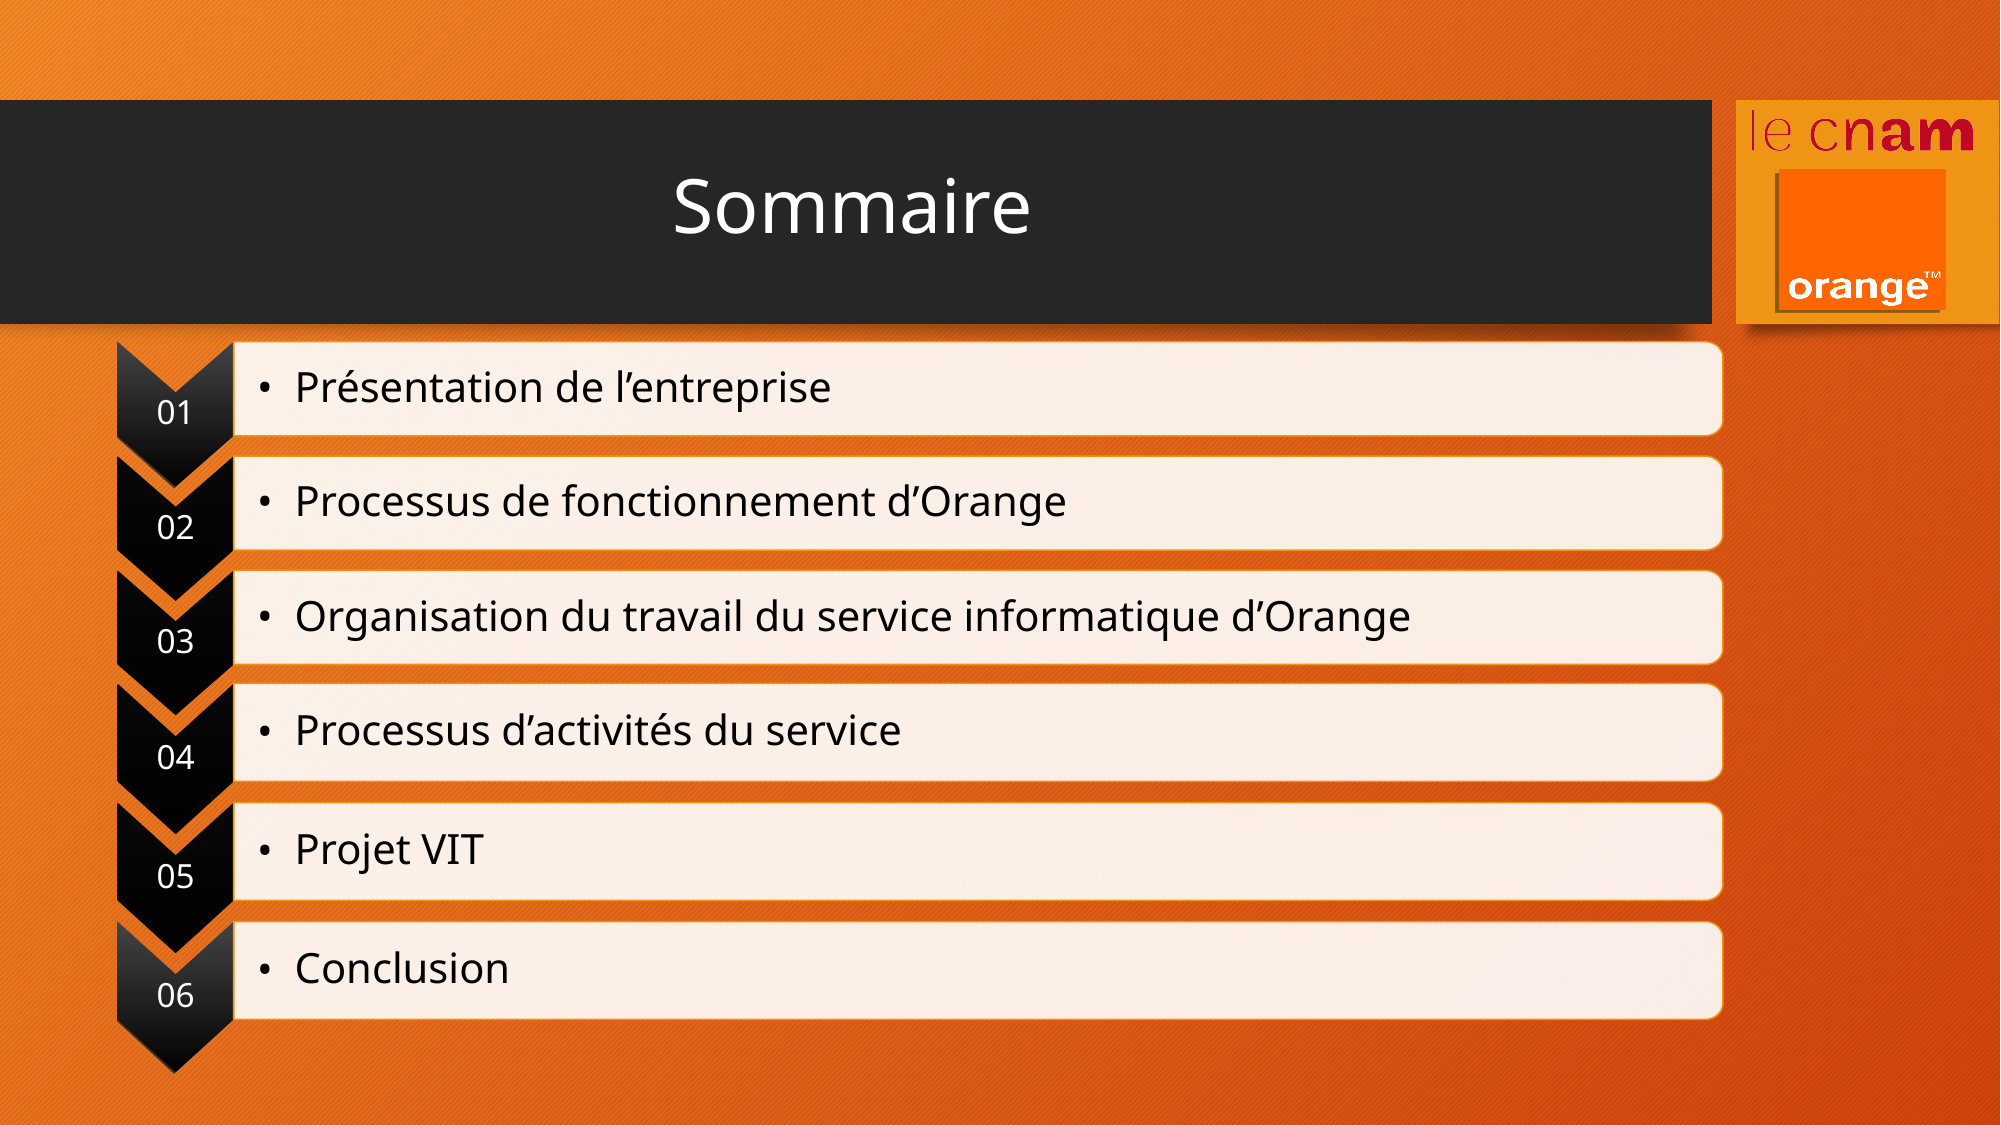

# Sommaire
01
Présentation de l’entreprise
02
Processus de fonctionnement d’Orange
03
Organisation du travail du service informatique d’Orange
Processus d’activités du service
04
05
Projet VIT
06
Conclusion